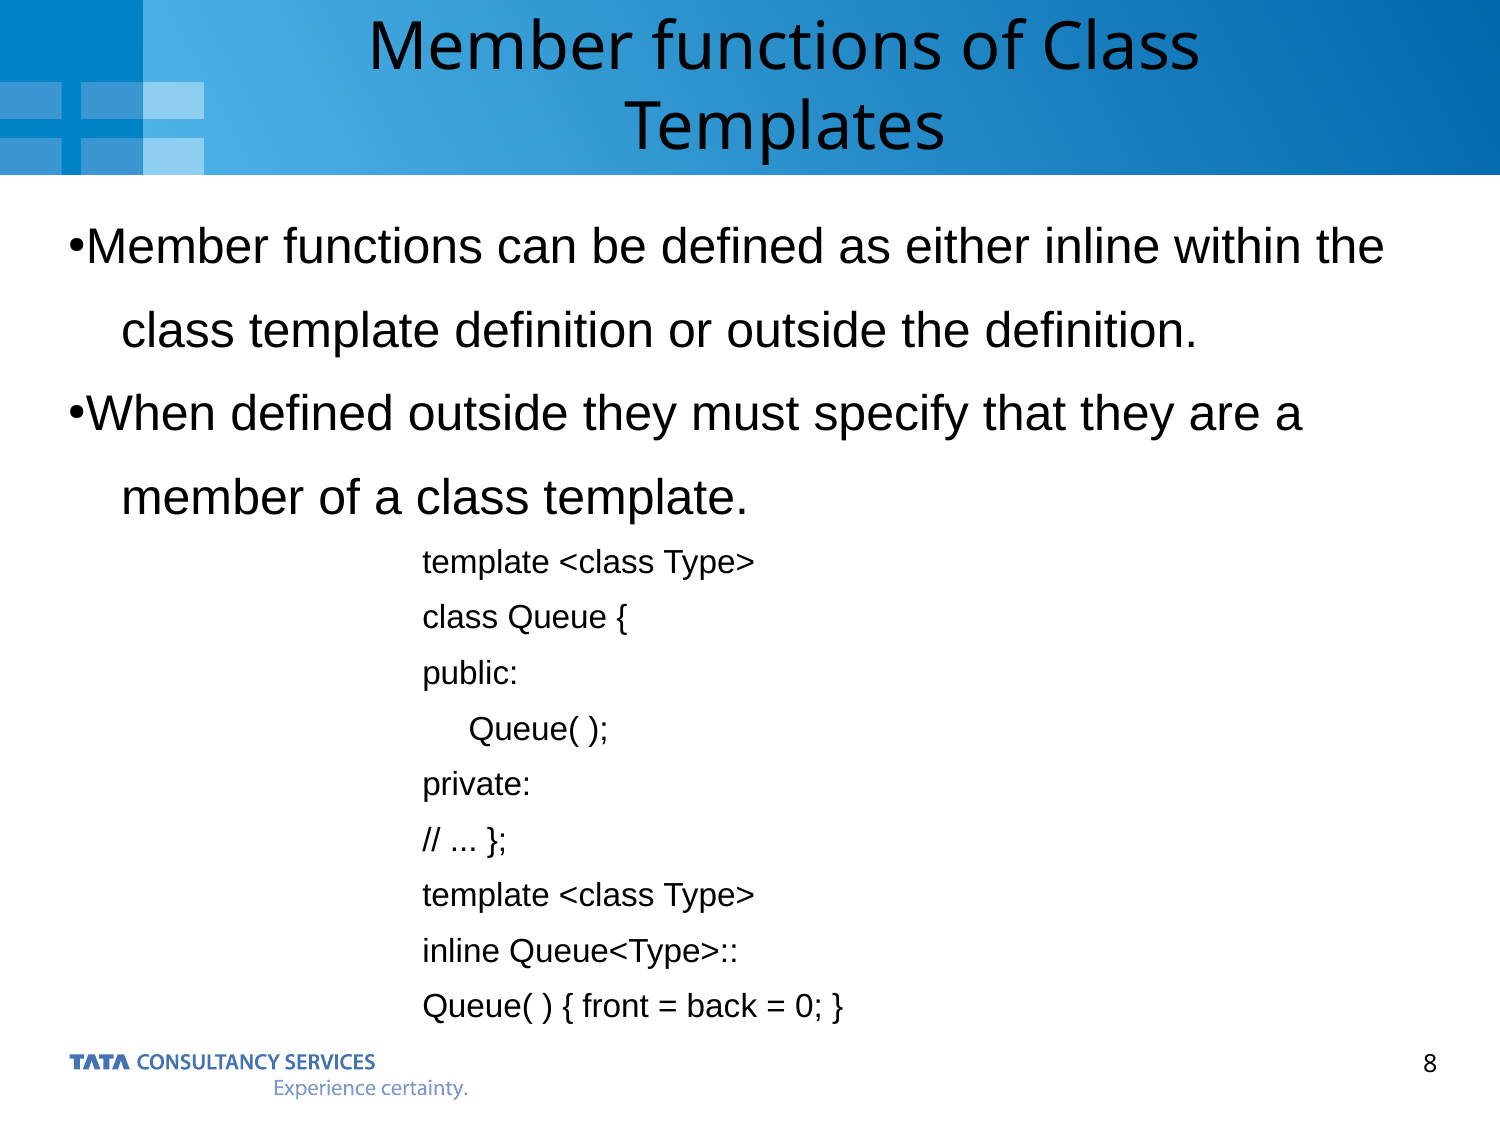

Member functions of Class Templates
Member functions can be defined as either inline within the class template definition or outside the definition.
When defined outside they must specify that they are a member of a class template.
template <class Type>
class Queue {
public:
 Queue( );
private:
// ... };
template <class Type>
inline Queue<Type>::
Queue( ) { front = back = 0; }